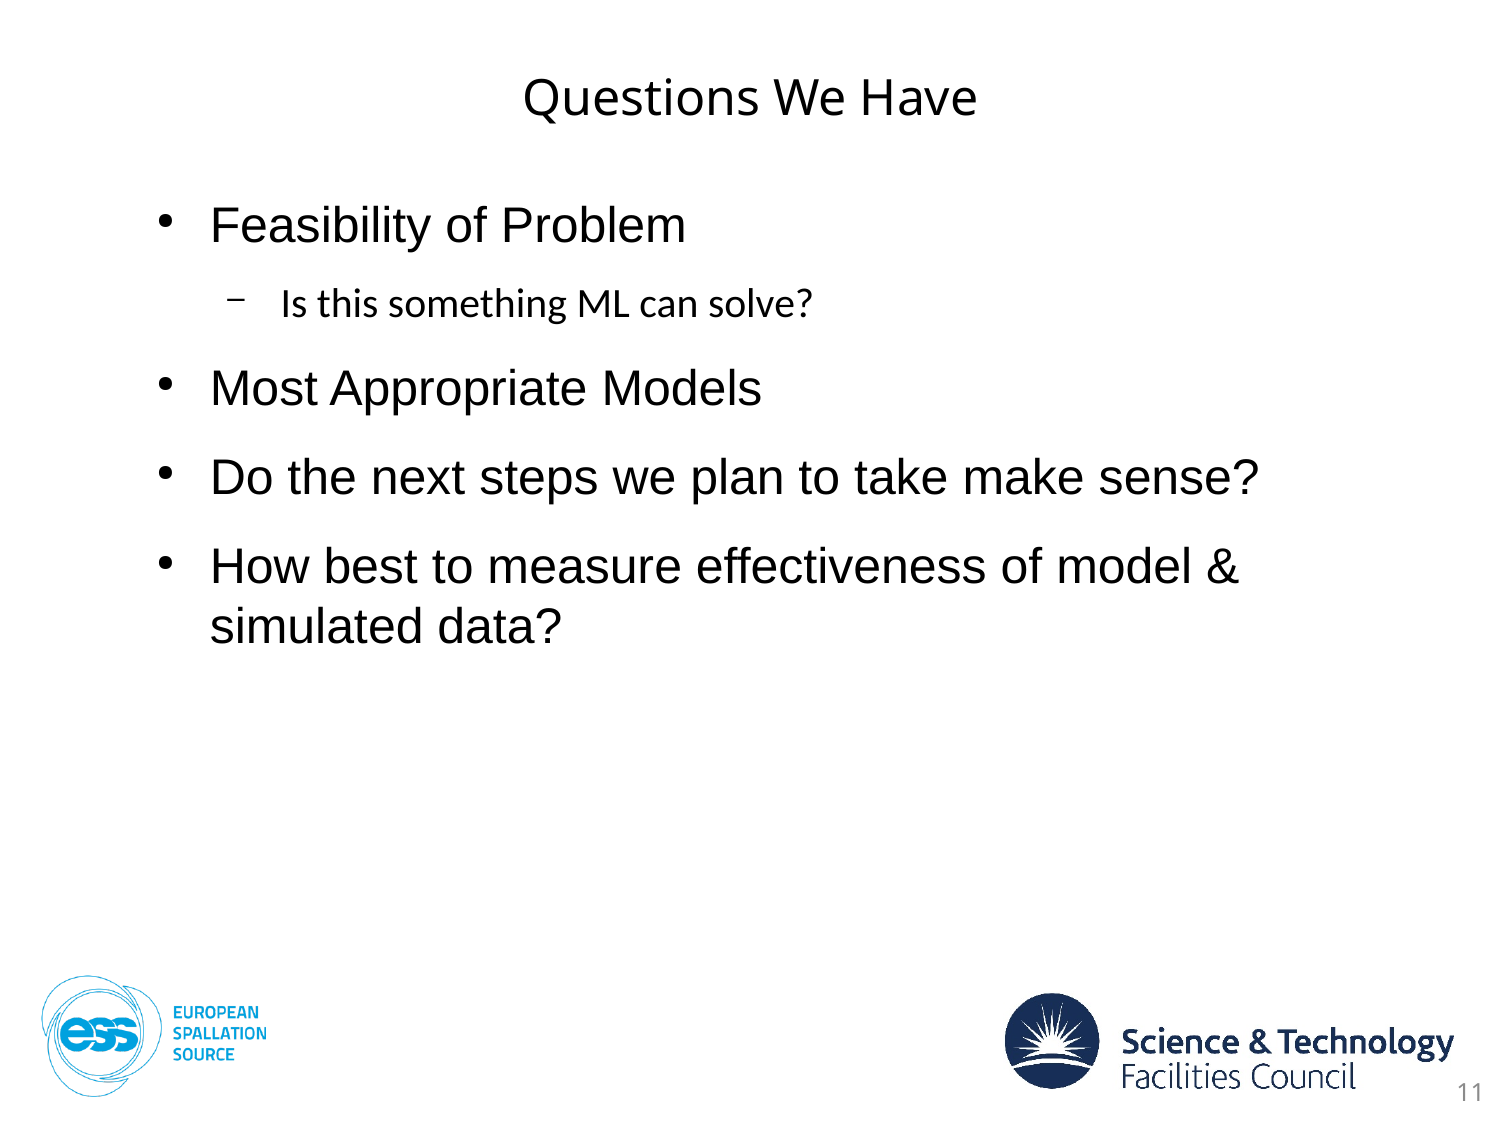

# Questions We Have
Feasibility of Problem
Is this something ML can solve?
Most Appropriate Models
Do the next steps we plan to take make sense?
How best to measure effectiveness of model & simulated data?